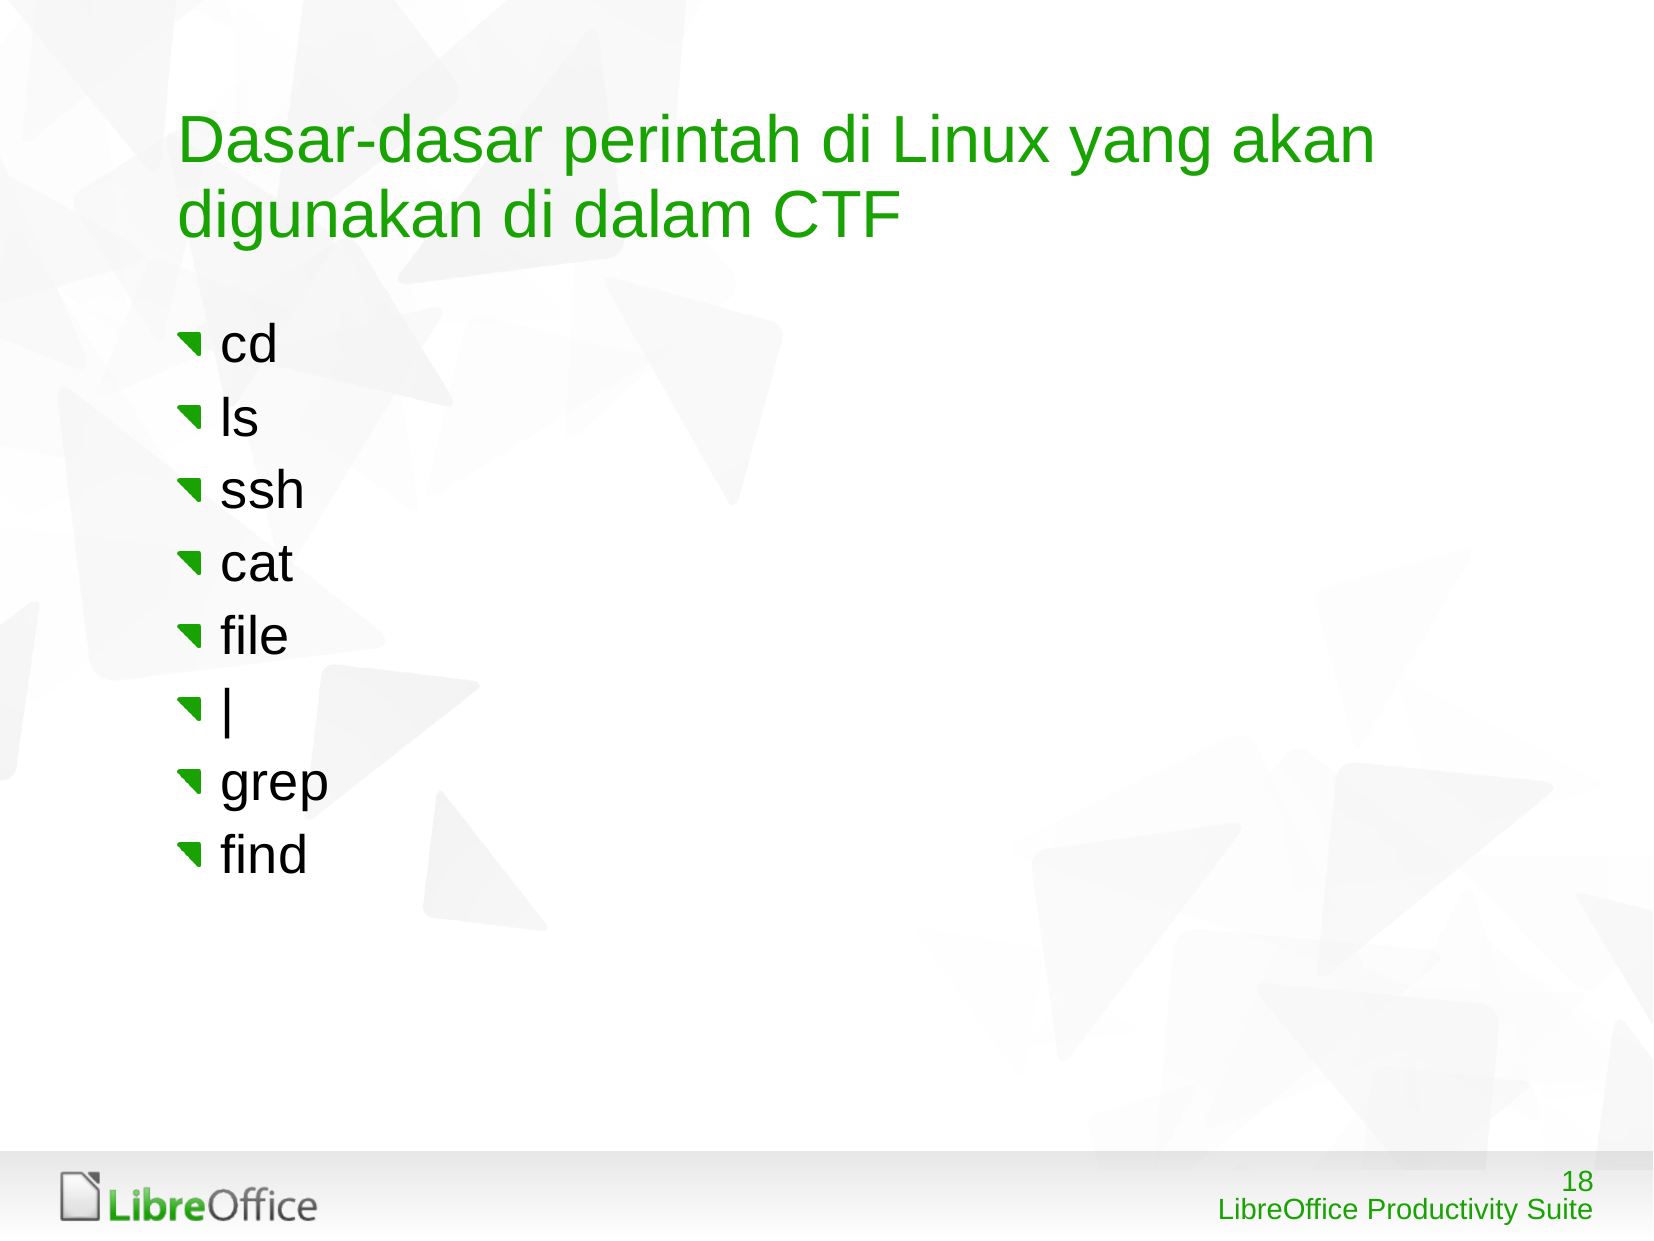

# Dasar-dasar perintah di Linux yang akan digunakan di dalam CTF
cd
ls
ssh
cat
file
|
grep
find
18
LibreOffice Productivity Suite